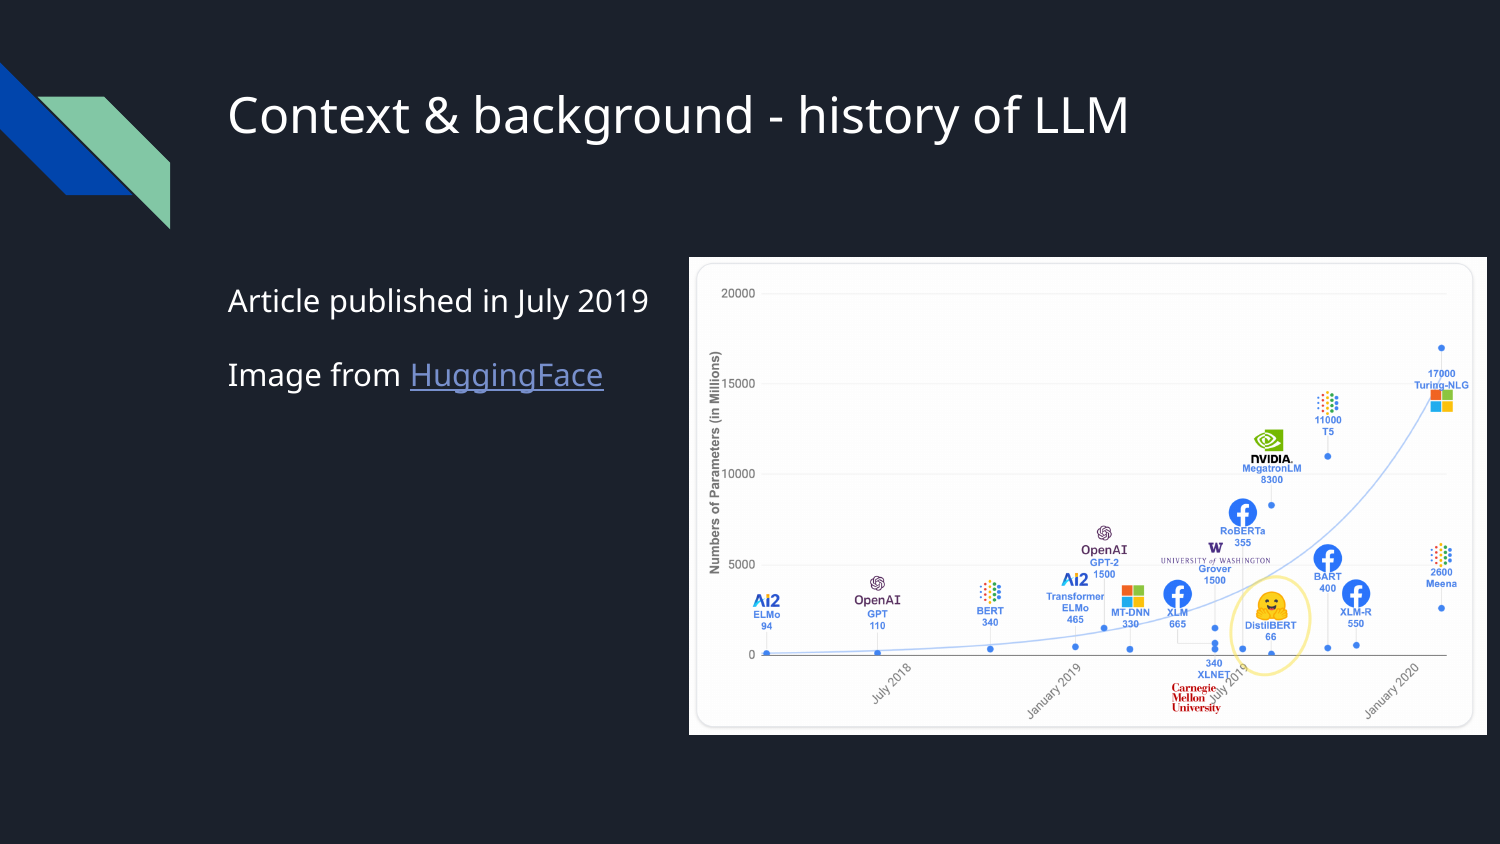

# Context & background - history of LLM
Article published in July 2019
Image from HuggingFace